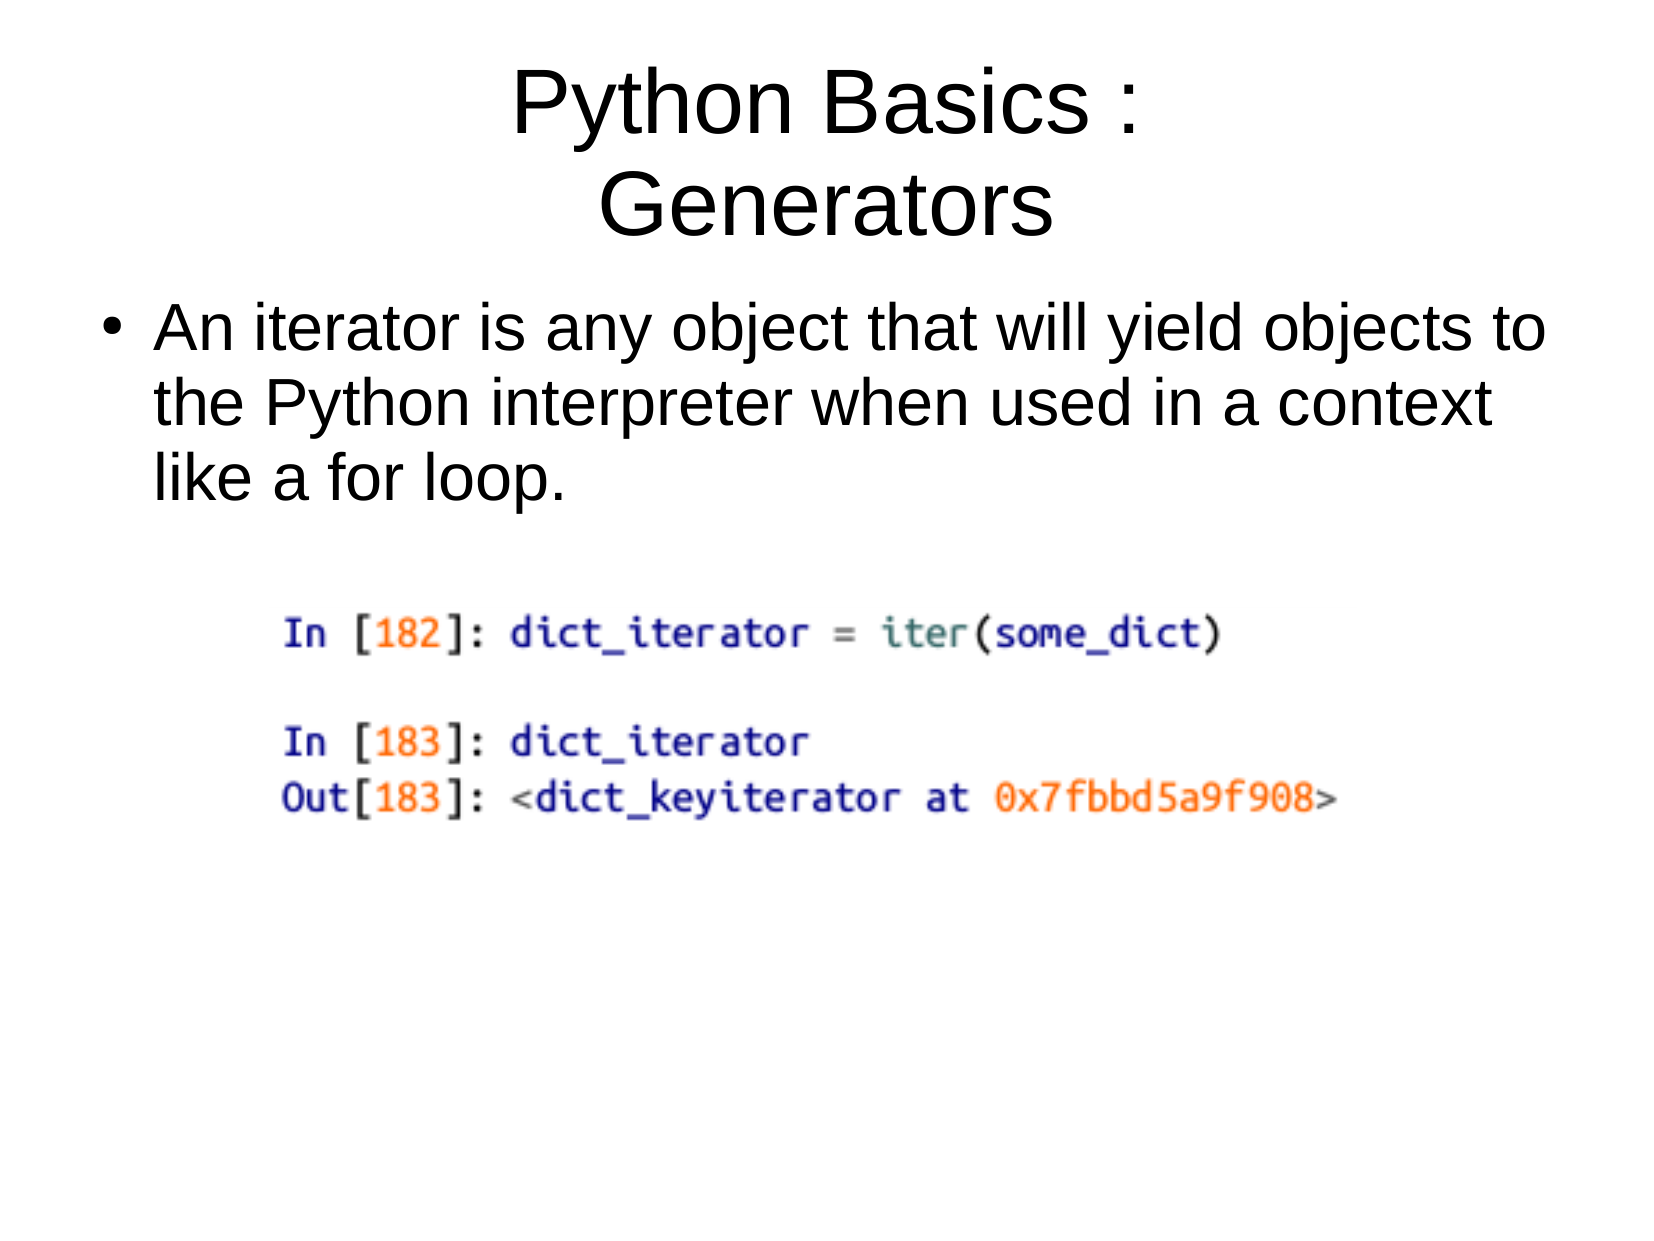

# Python Basics : Generators
An iterator is any object that will yield objects to the Python interpreter when used in a context like a for loop.